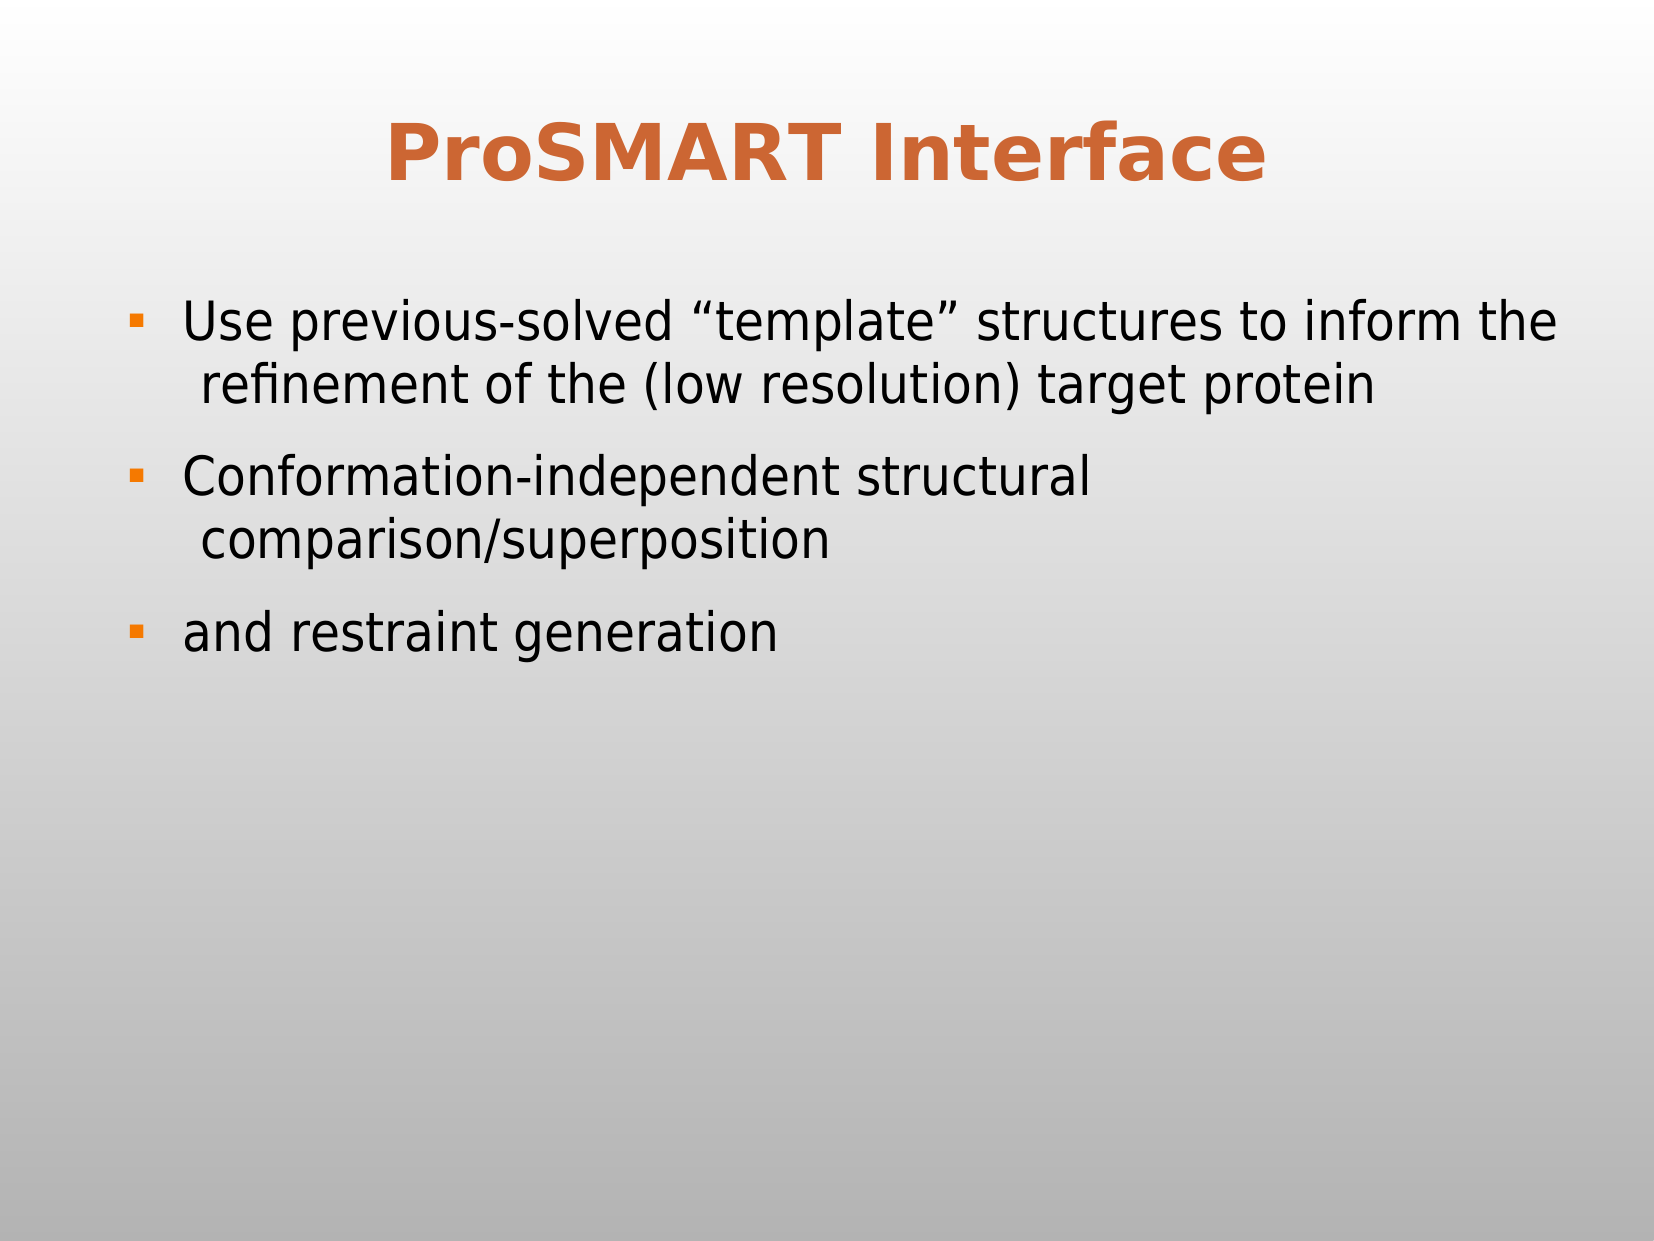

# ProSMART Interface
Use previous-solved “template” structures to inform the refinement of the (low resolution) target protein
Conformation-independent structural comparison/superposition
and restraint generation